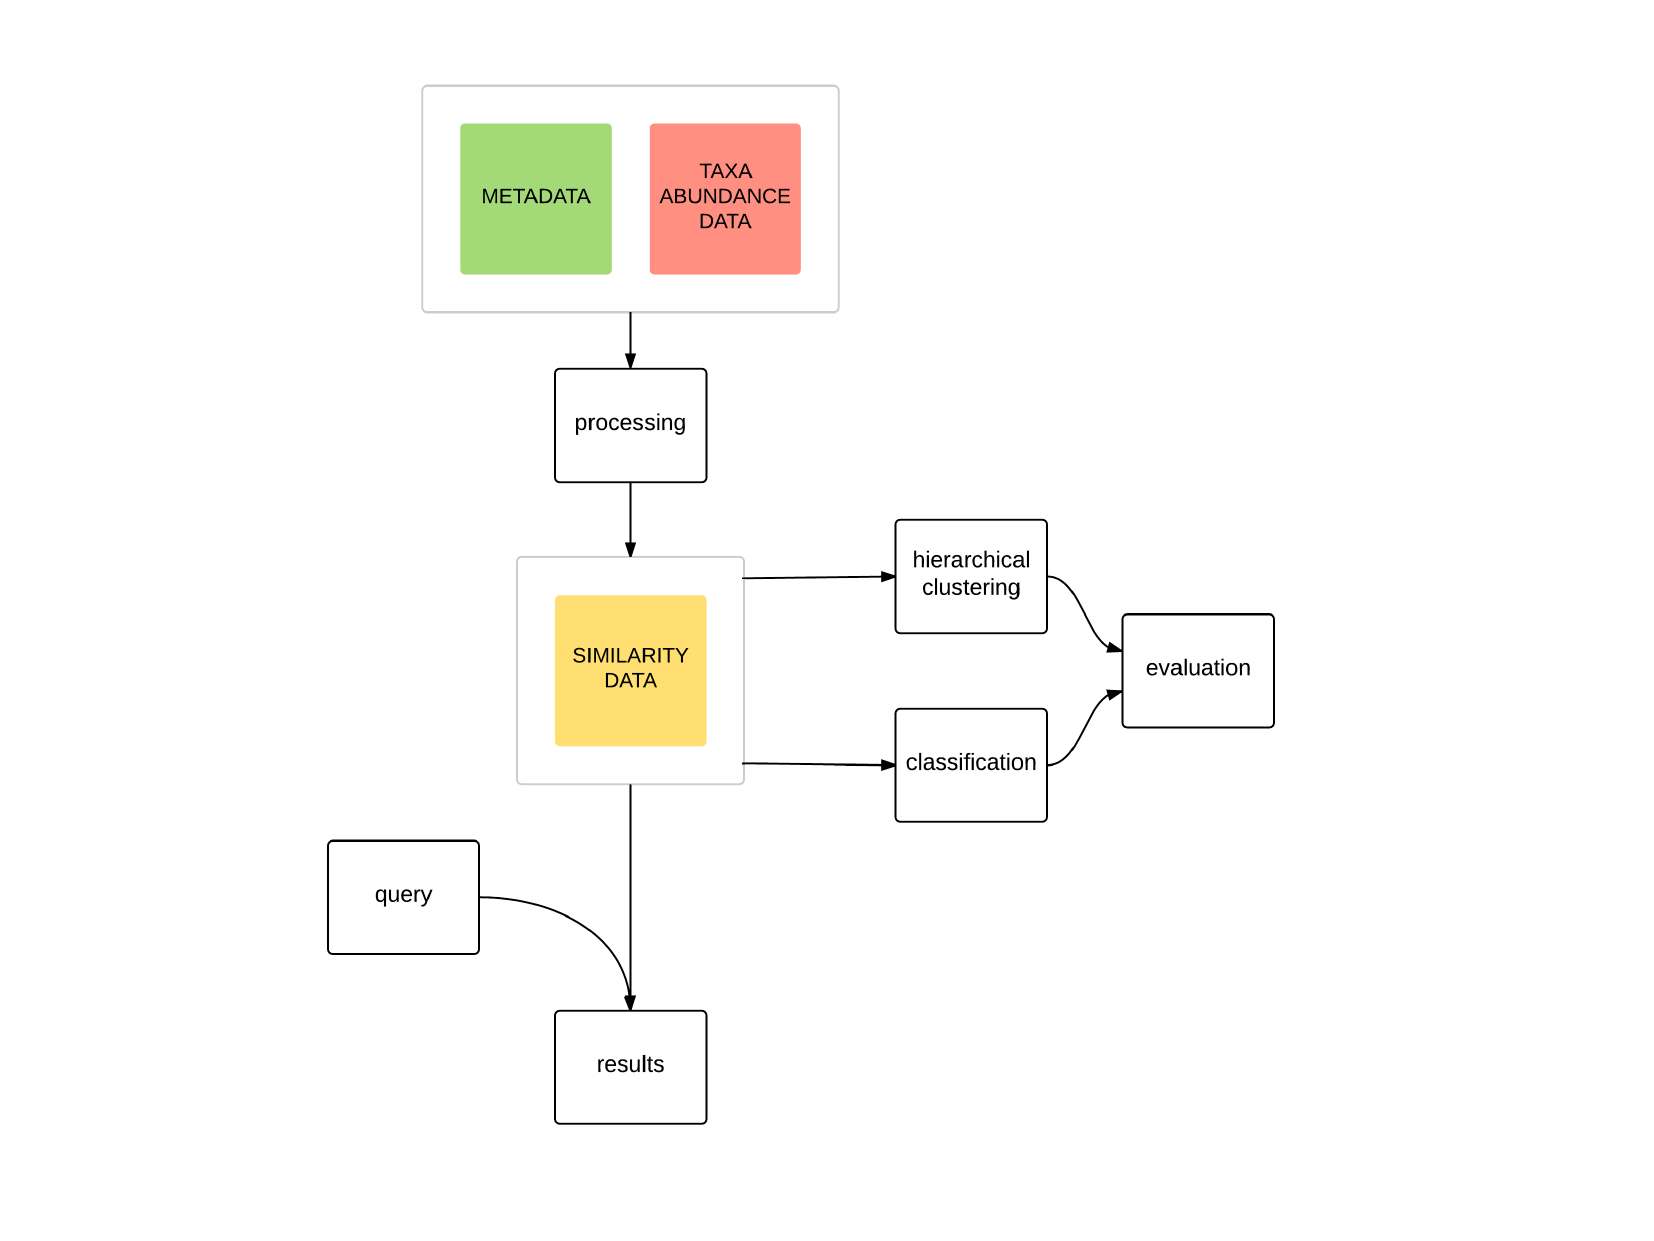

Systematic evaluation
graphical representation
Is it possible to predict a query samples' classes based on the taxonomic abundance?
Which samples are the closest to the query?
The measure of similarity is mathematical distance of one sample to another